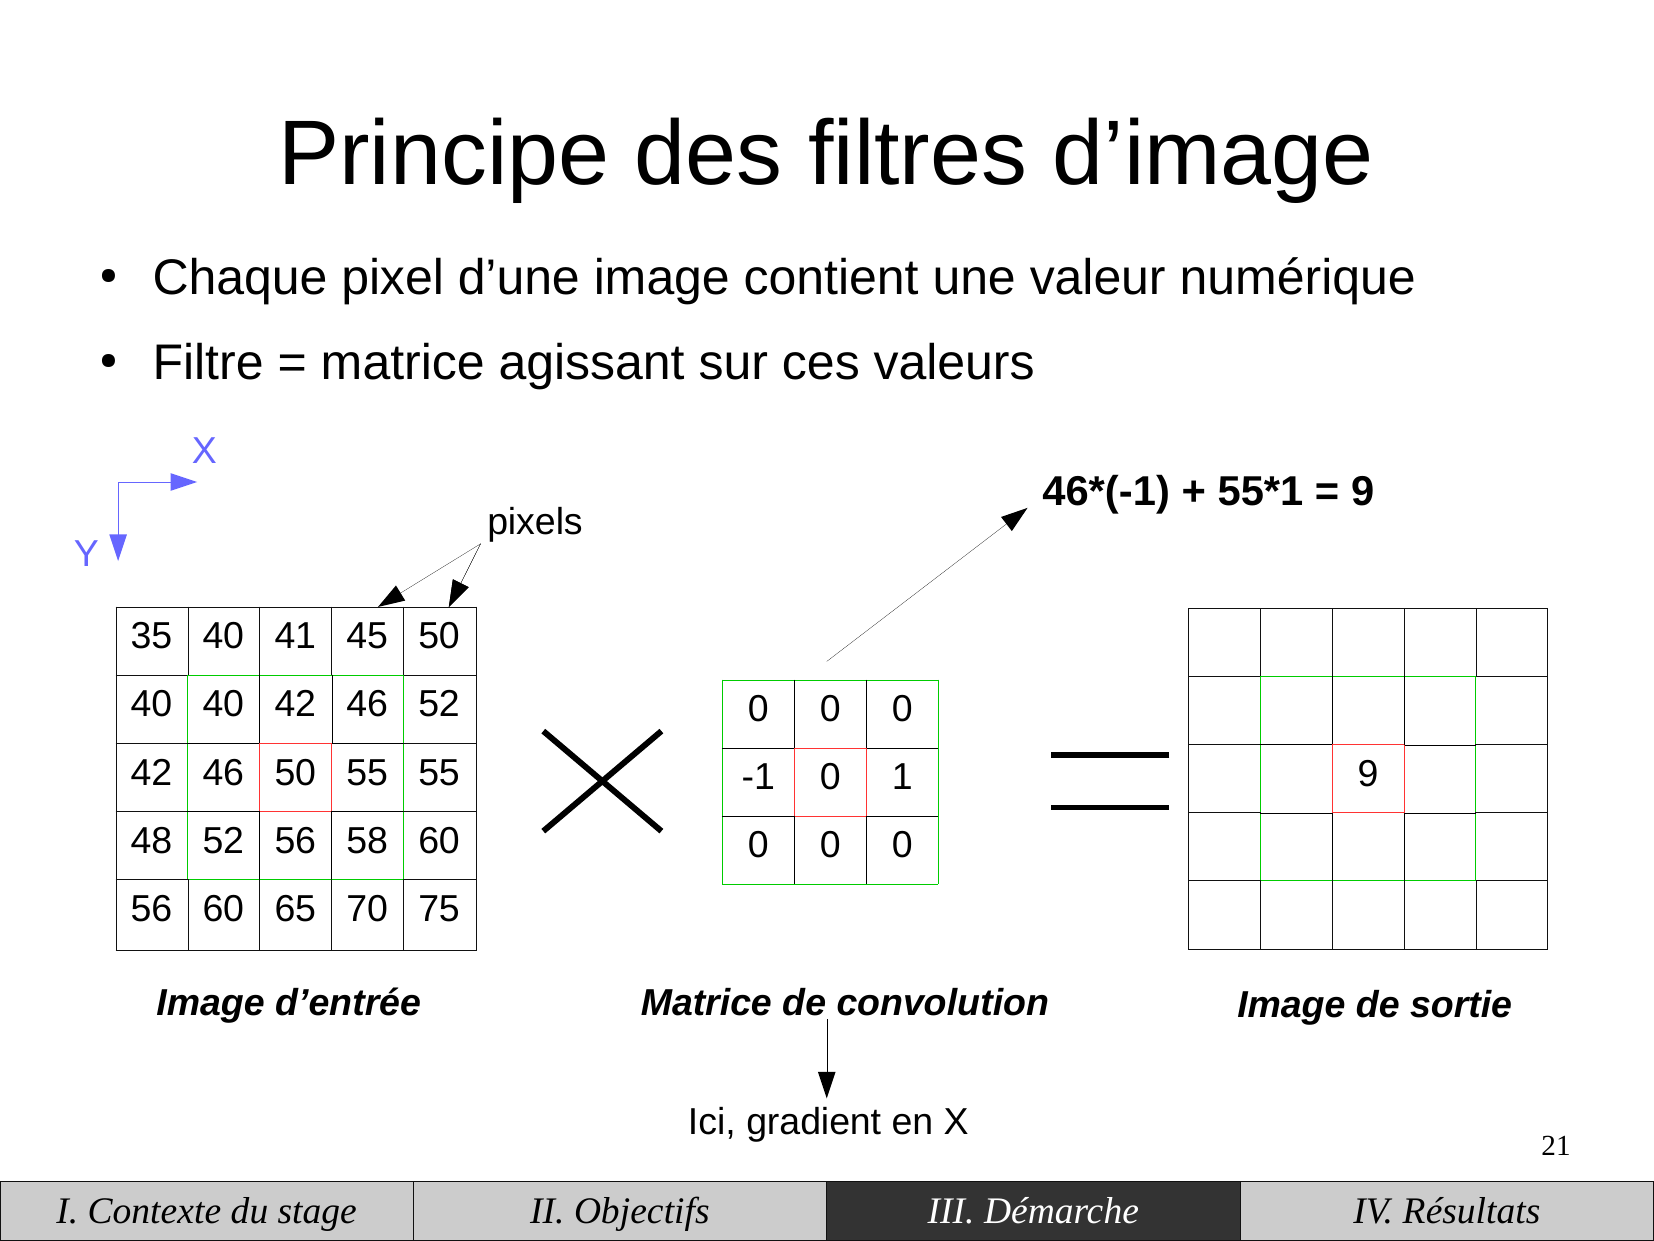

# Principe des filtres d’image
Chaque pixel d’une image contient une valeur numérique
Filtre = matrice agissant sur ces valeurs
X
46*(-1) + 55*1 = 9
pixels
Y
| 35 | 40 | 41 | 45 | 50 |
| --- | --- | --- | --- | --- |
| 40 | 40 | 42 | 46 | 52 |
| 42 | 46 | 50 | 55 | 55 |
| 48 | 52 | 56 | 58 | 60 |
| 56 | 60 | 65 | 70 | 75 |
| | | | | |
| --- | --- | --- | --- | --- |
| | | | | |
| | | 9 | | |
| | | | | |
| | | | | |
| 0 | 0 | 0 |
| --- | --- | --- |
| -1 | 0 | 1 |
| 0 | 0 | 0 |
Matrice de convolution
Image d’entrée
Image de sortie
Ici, gradient en X
21
I. Contexte du stage
II. Objectifs
III. Démarche
IV. Résultats